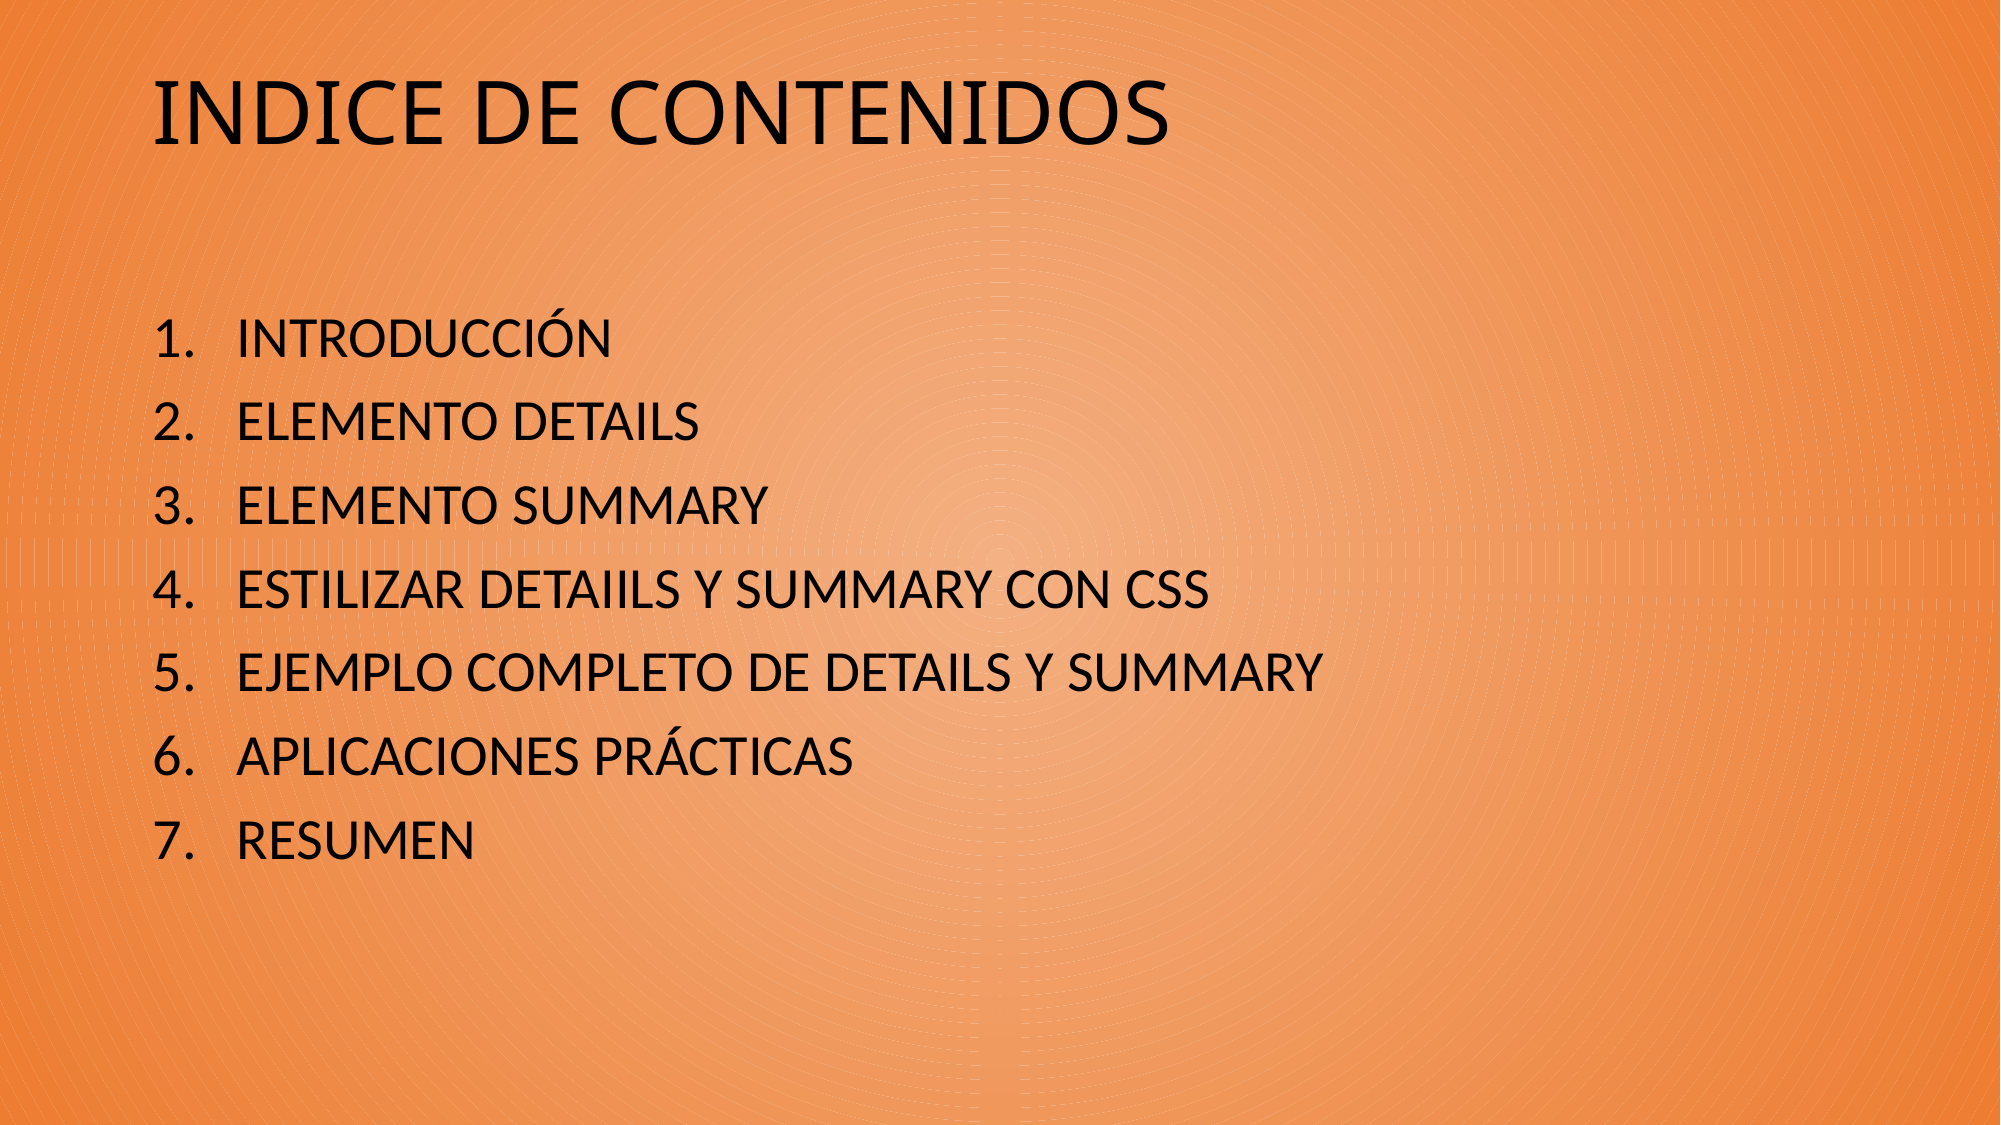

# INDICE DE CONTENIDOS
INTRODUCCIÓN
ELEMENTO DETAILS
ELEMENTO SUMMARY
ESTILIZAR DETAIILS Y SUMMARY CON CSS
EJEMPLO COMPLETO DE DETAILS Y SUMMARY
APLICACIONES PRÁCTICAS
RESUMEN